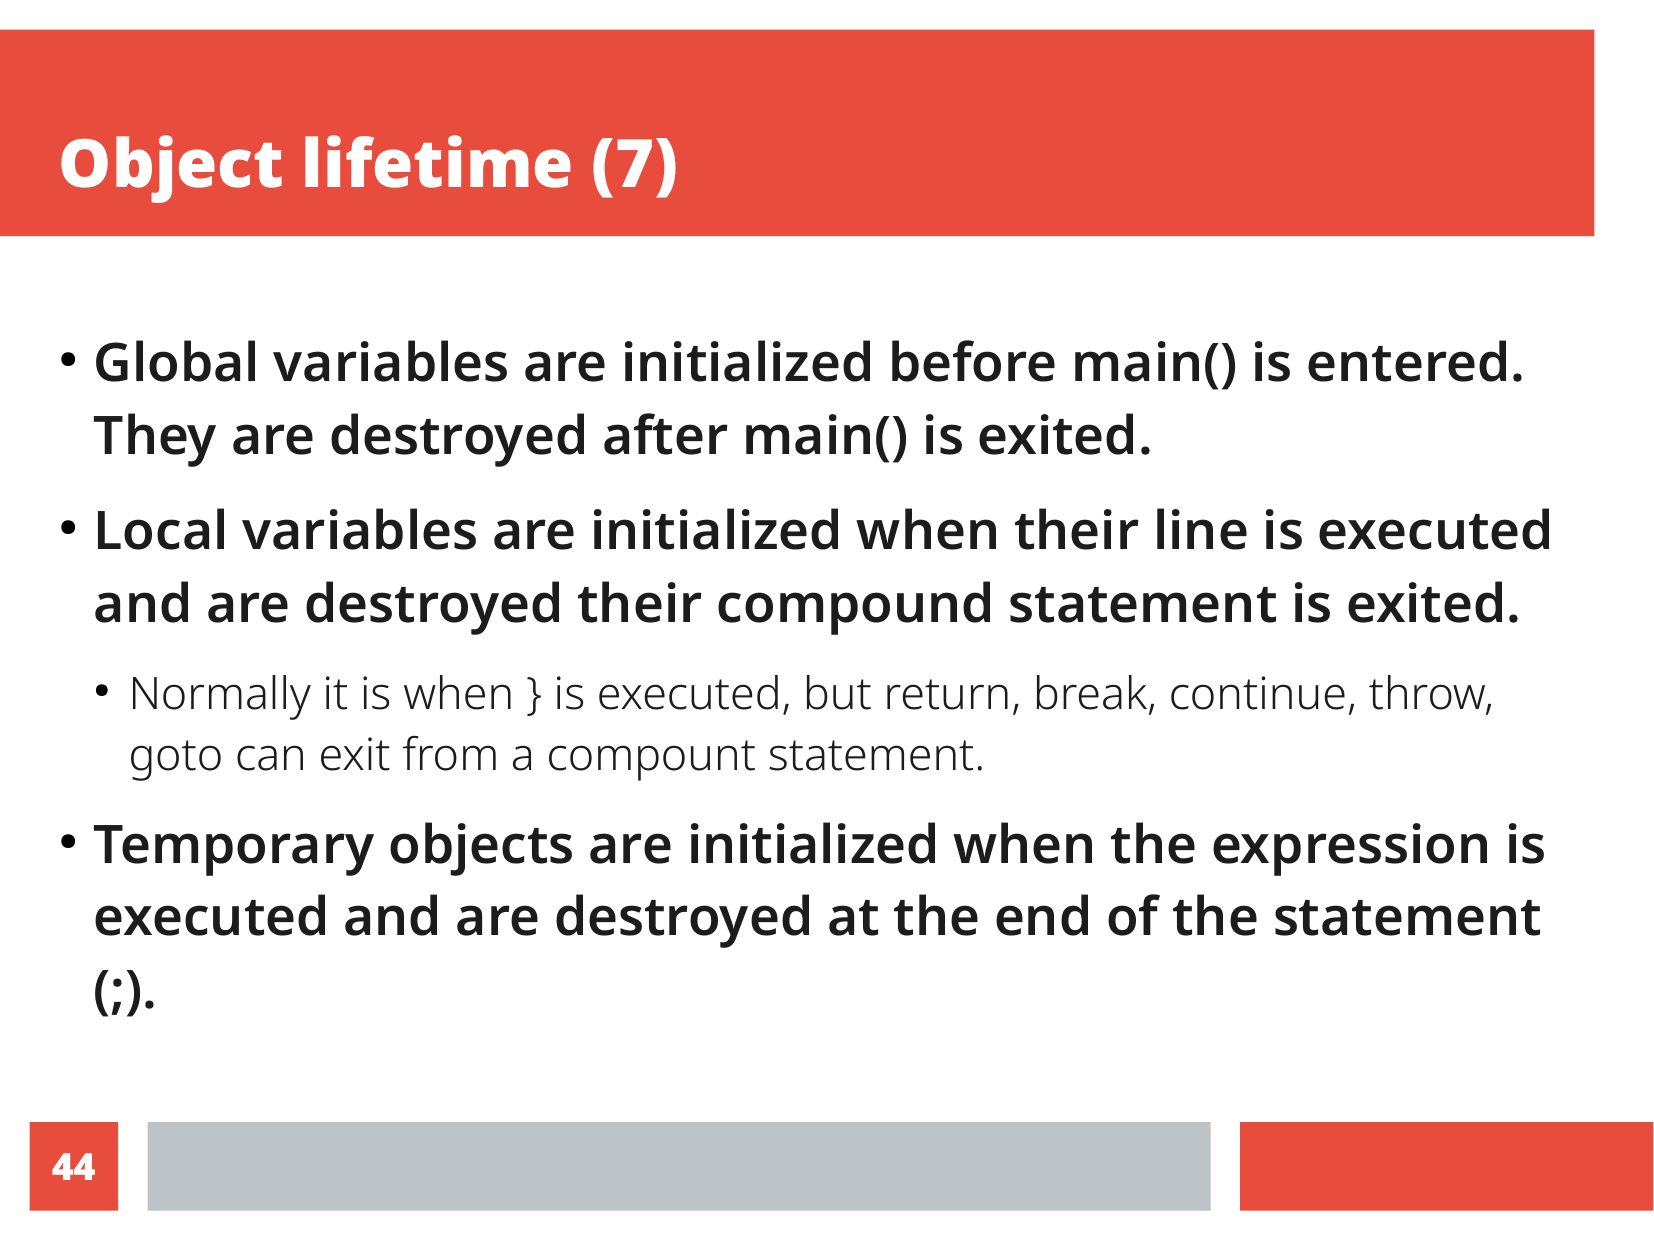

# Object lifetime (7)
Global variables are initialized before main() is entered. They are destroyed after main() is exited.
Local variables are initialized when their line is executed and are destroyed their compound statement is exited.
Normally it is when } is executed, but return, break, continue, throw, goto can exit from a compount statement.
Temporary objects are initialized when the expression is executed and are destroyed at the end of the statement (;).
44